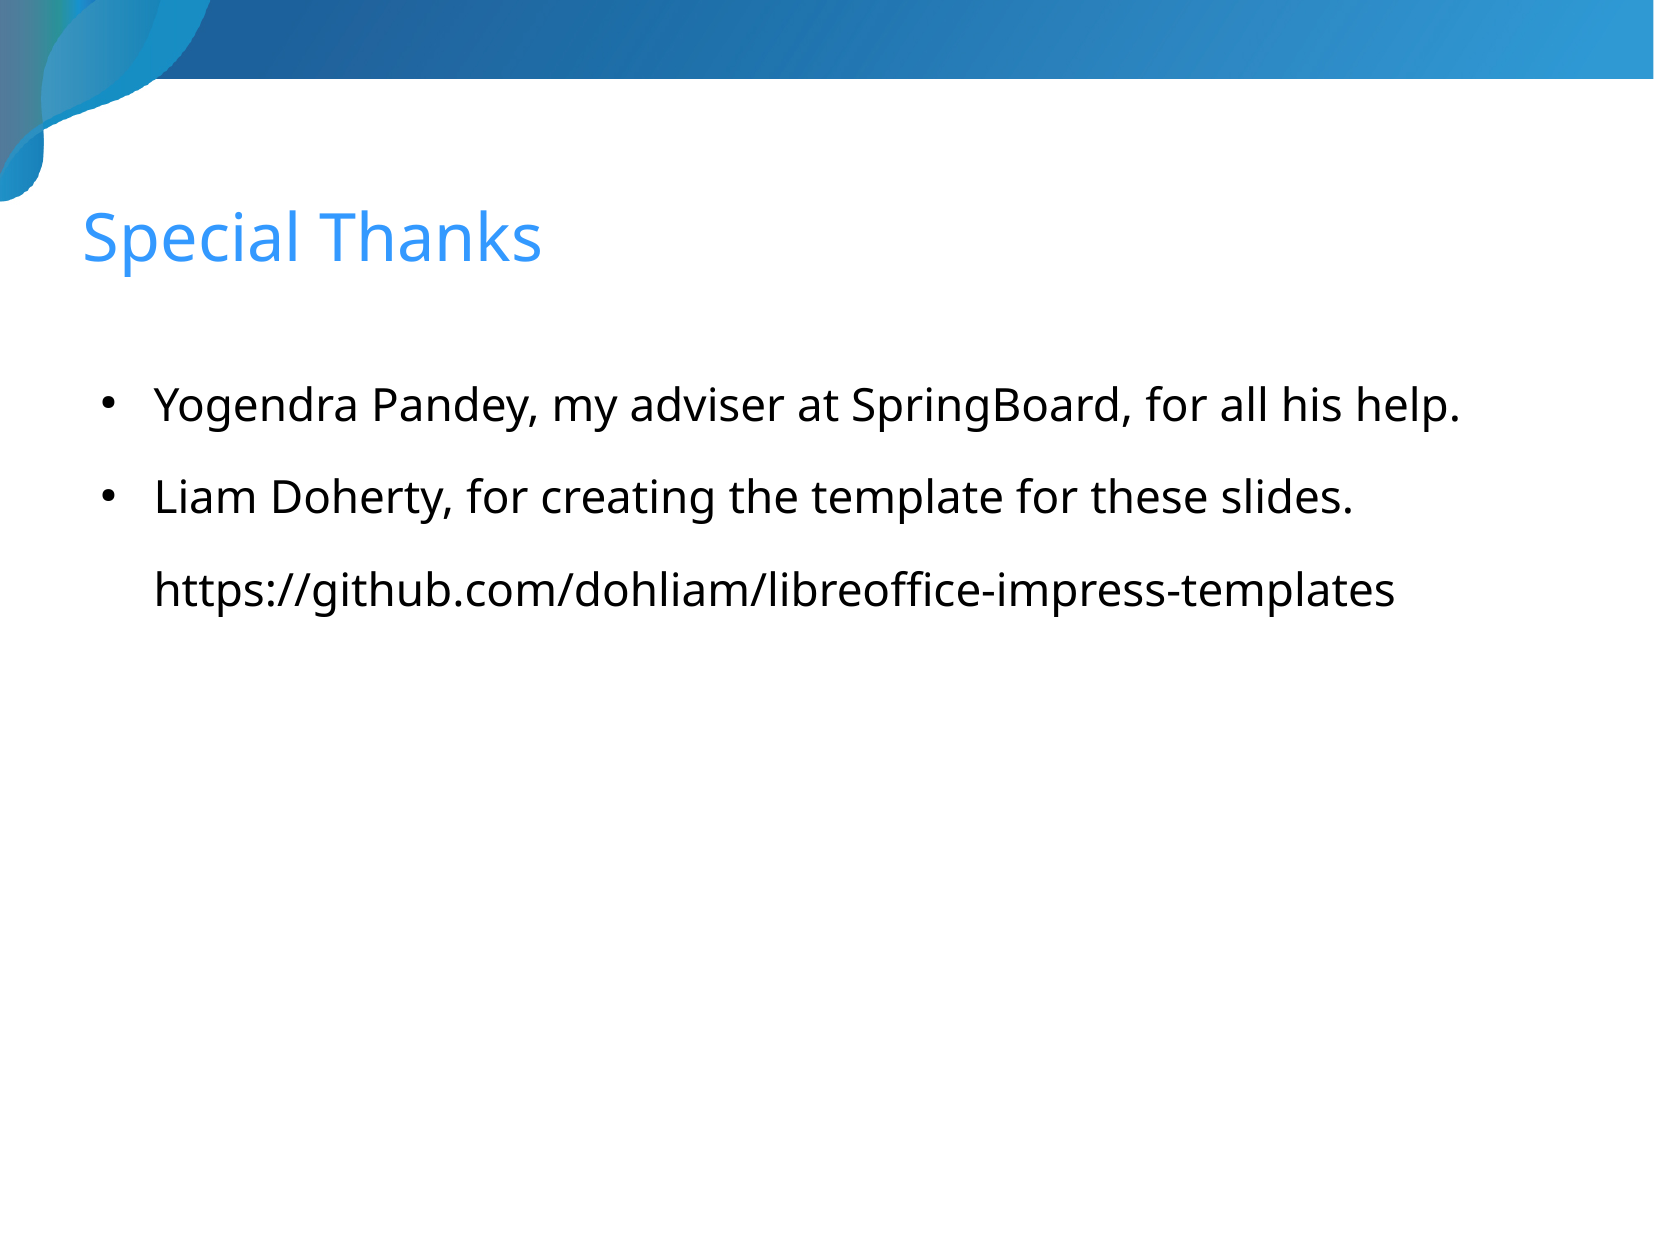

# Special Thanks
Yogendra Pandey, my adviser at SpringBoard, for all his help.
Liam Doherty, for creating the template for these slides.
https://github.com/dohliam/libreoffice-impress-templates